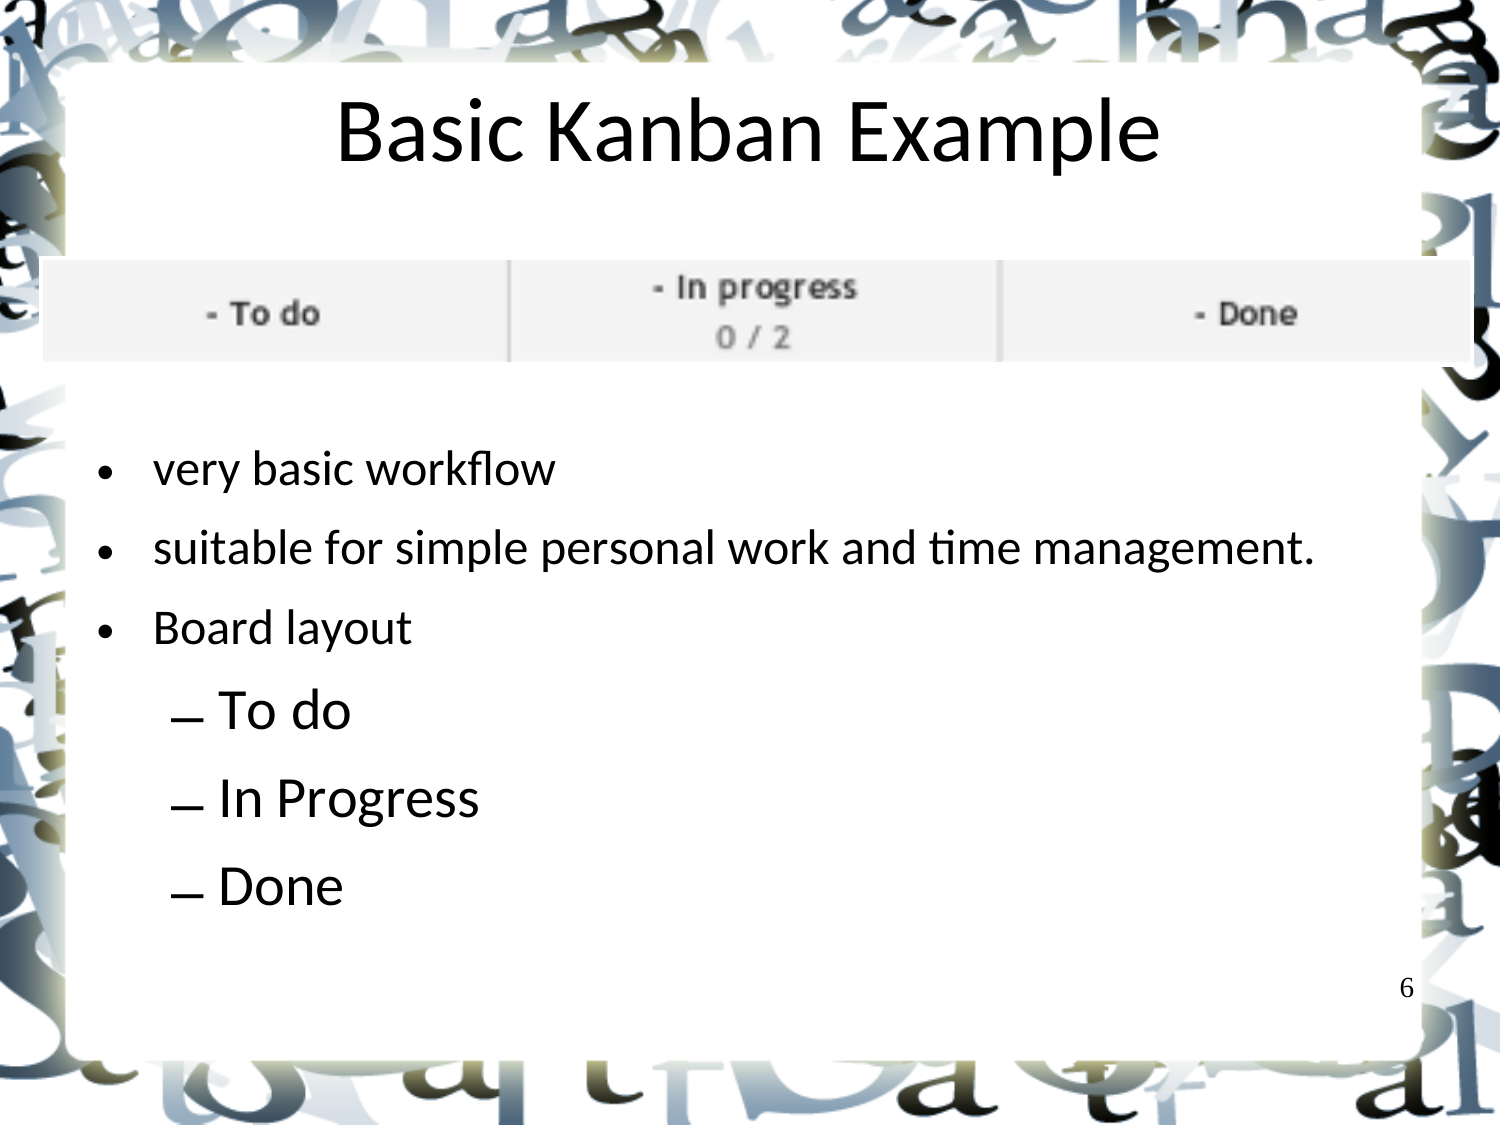

# Basic Kanban Example
very basic workflow
suitable for simple personal work and time management.
Board layout
To do
In Progress
Done
6